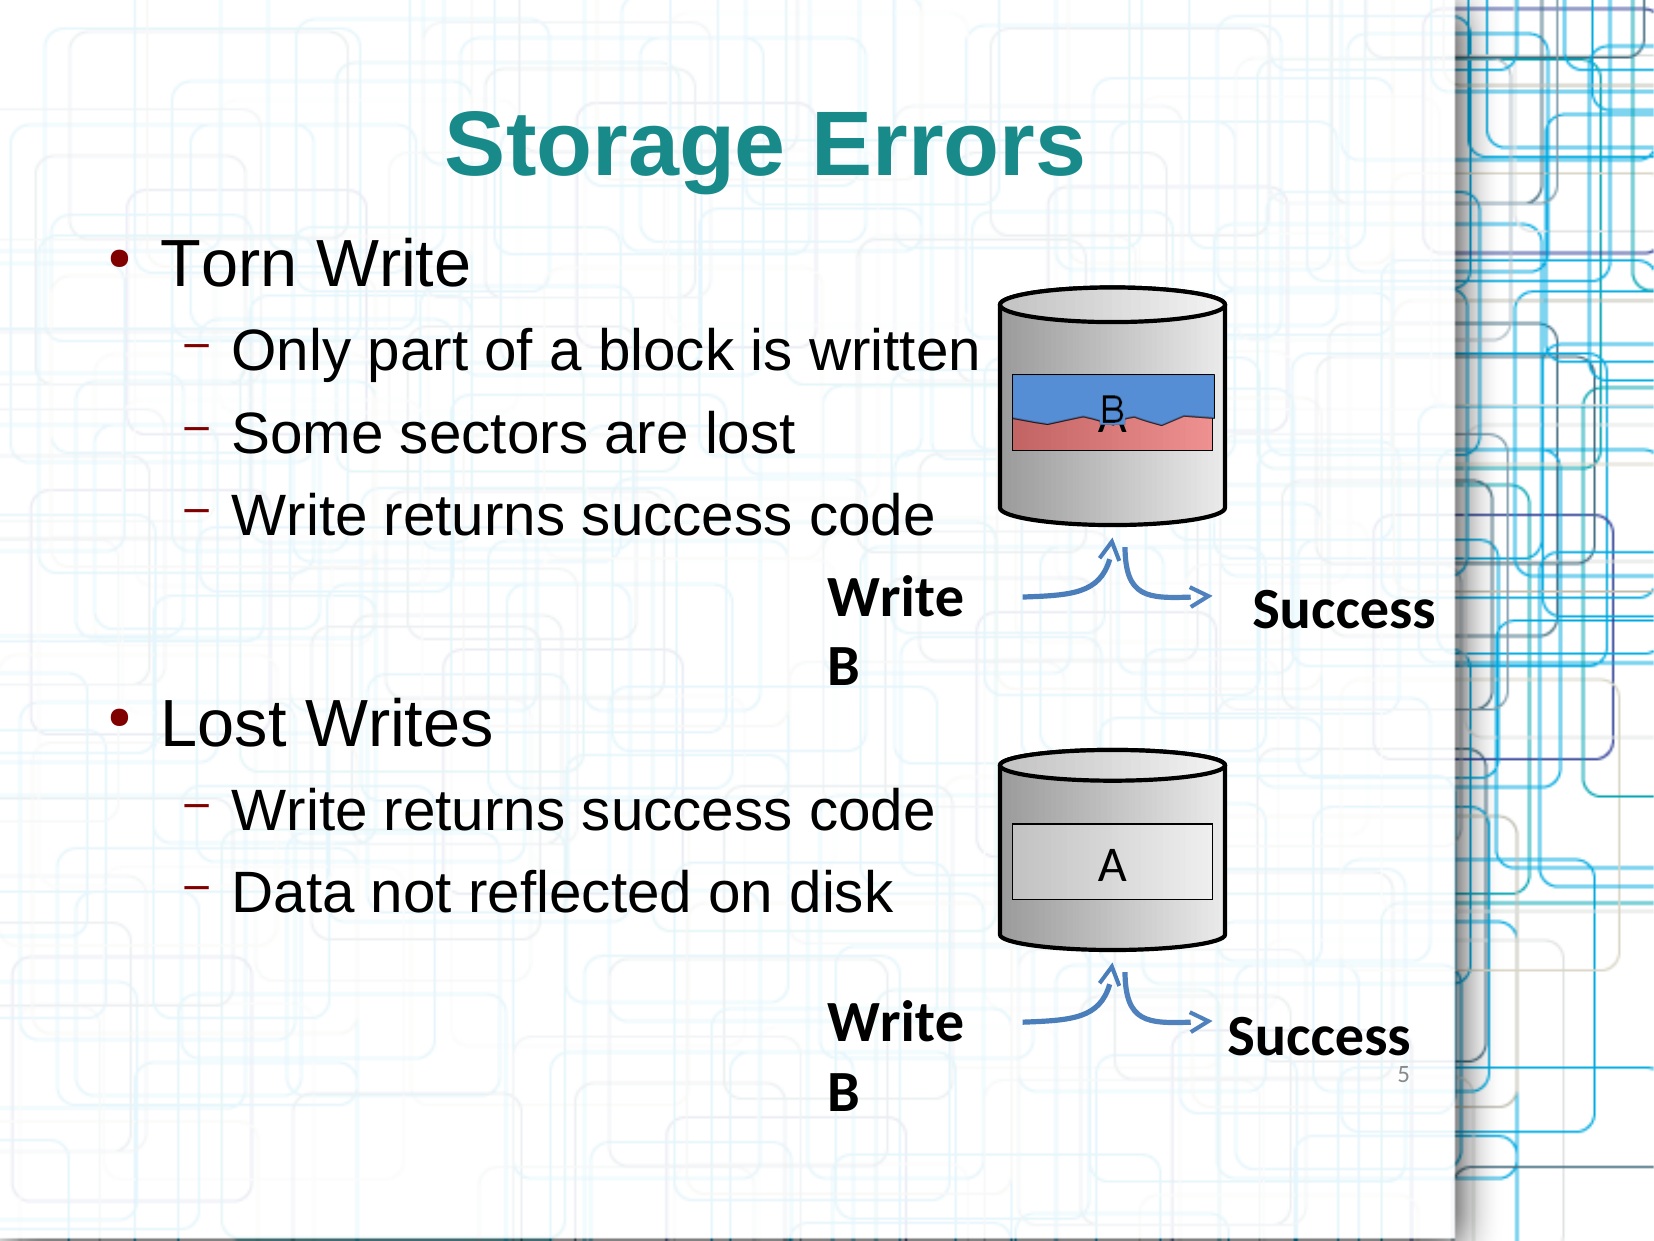

# Storage Errors
Torn Write
Only part of a block is written
Some sectors are lost
Write returns success code
Lost Writes
Write returns success code
Data not reflected on disk
A
Write B
Success
A
Write B
Success